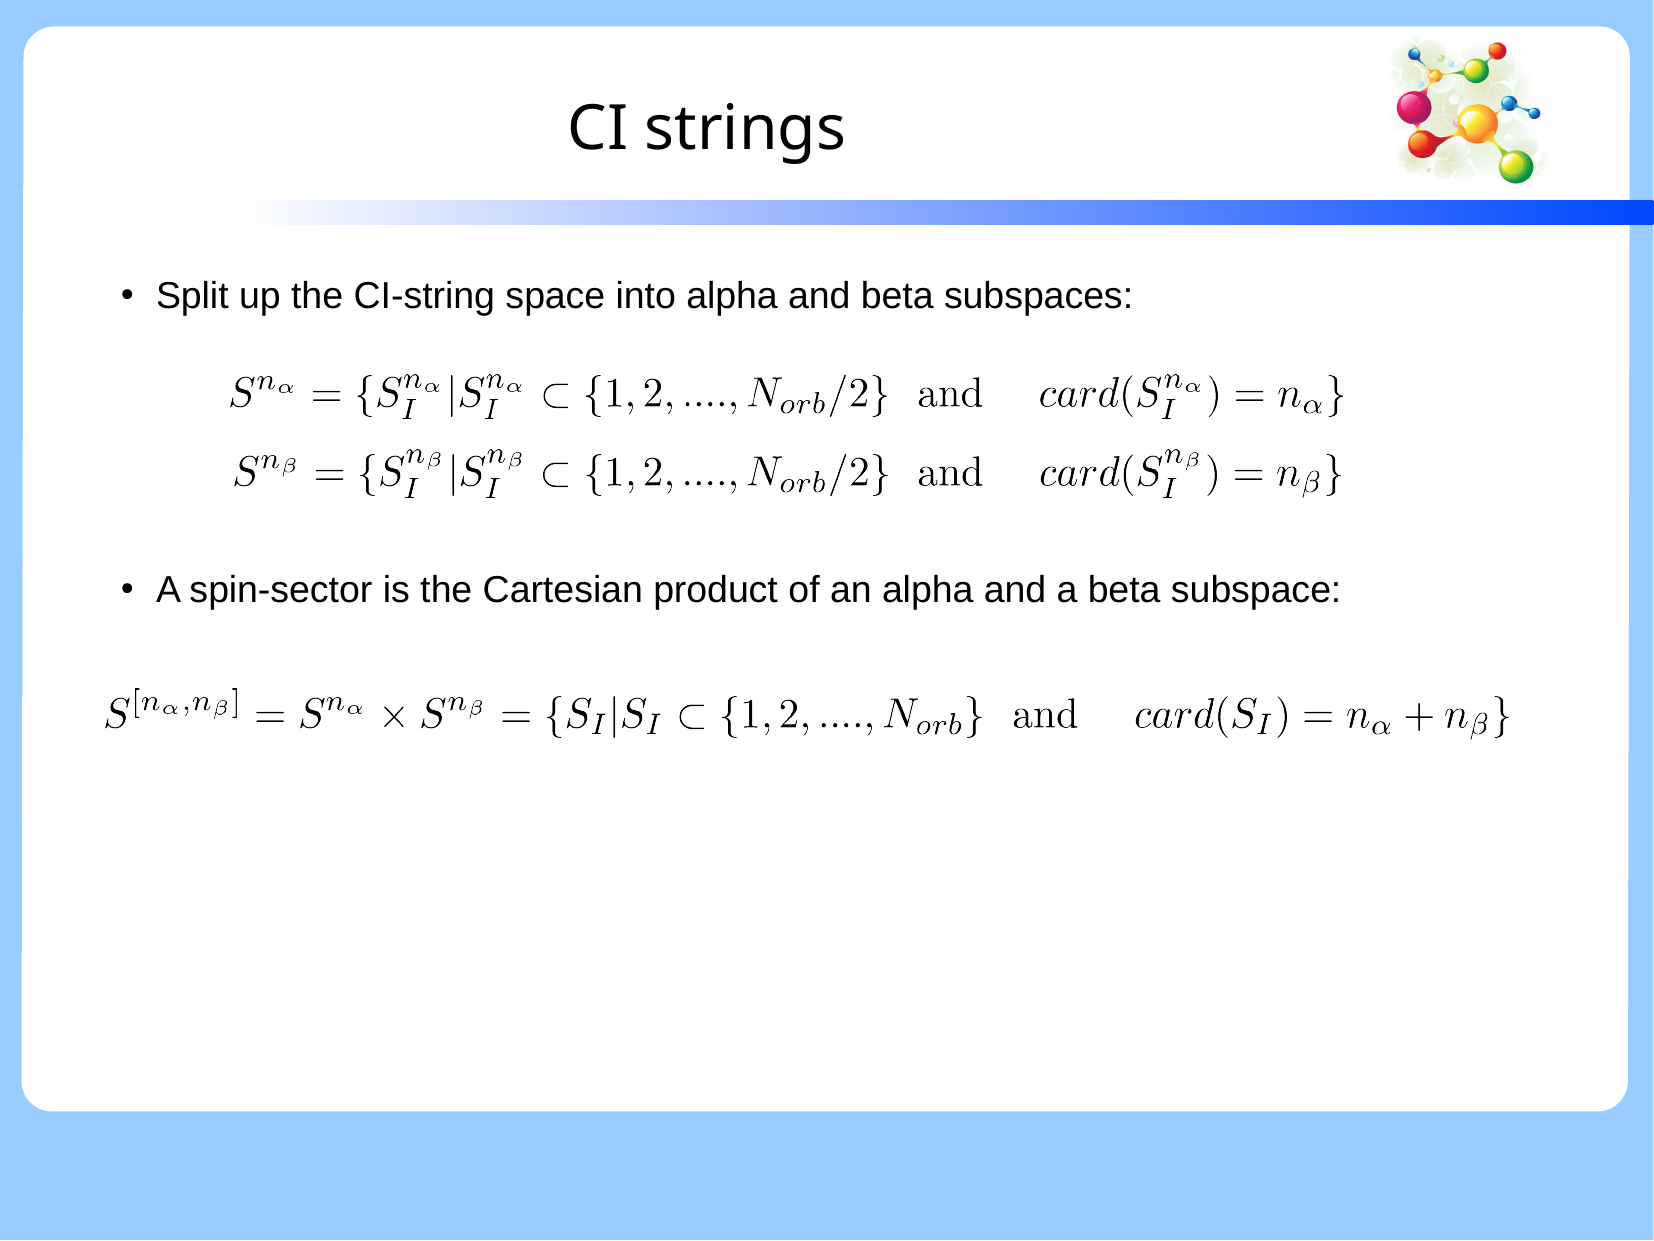

# CI strings
Split up the CI-string space into alpha and beta subspaces:
A spin-sector is the Cartesian product of an alpha and a beta subspace: